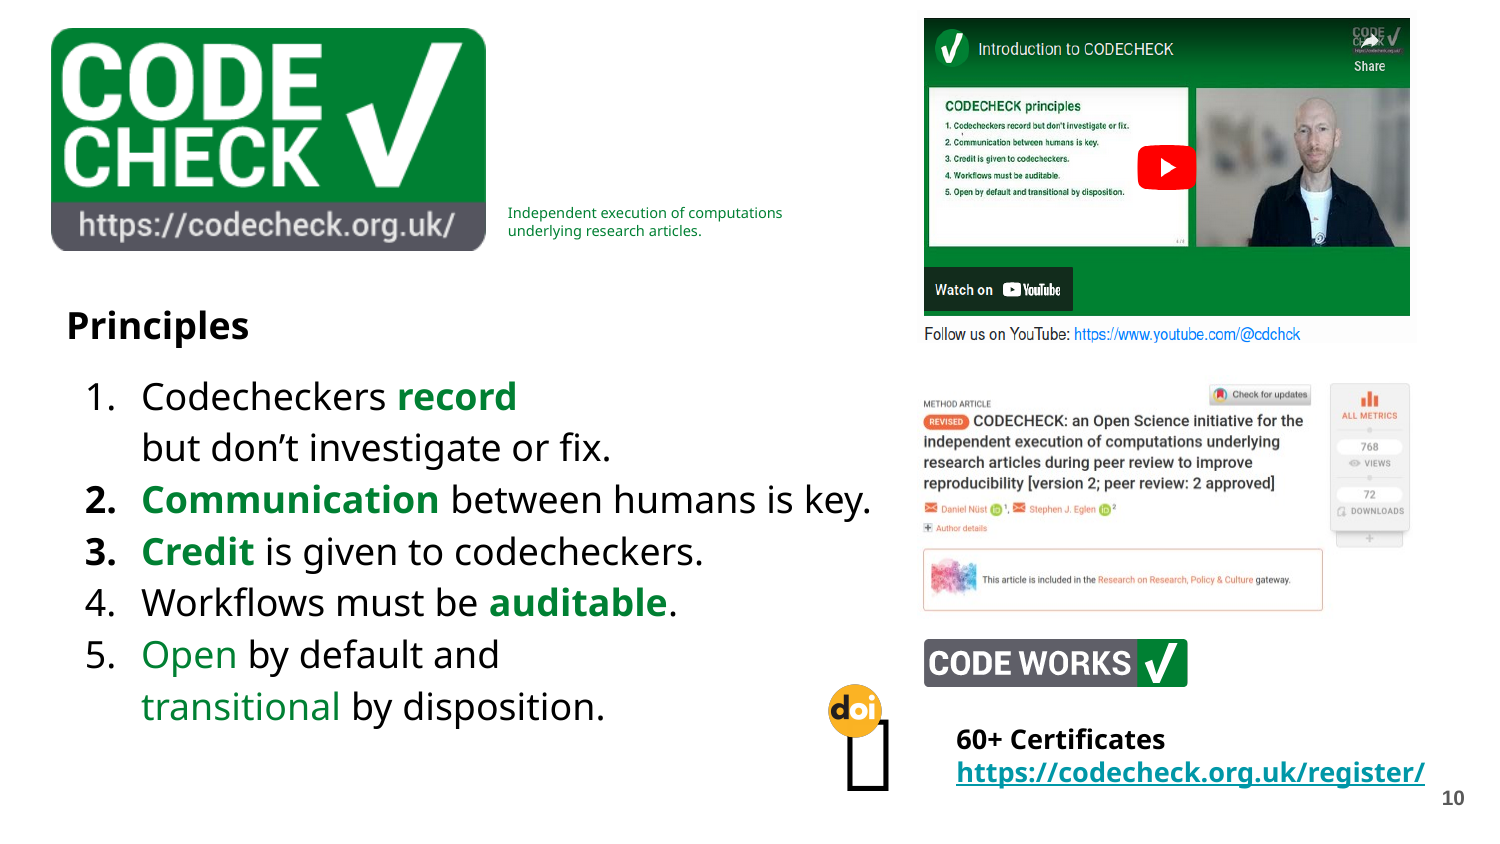

Independent execution of computations underlying research articles.
# Principles
Codecheckers record
but don’t investigate or fix.
Communication between humans is key.
Credit is given to codecheckers.
Workflows must be auditable.
Open by default and
transitional by disposition.
🔏
60+ Certificates https://codecheck.org.uk/register/